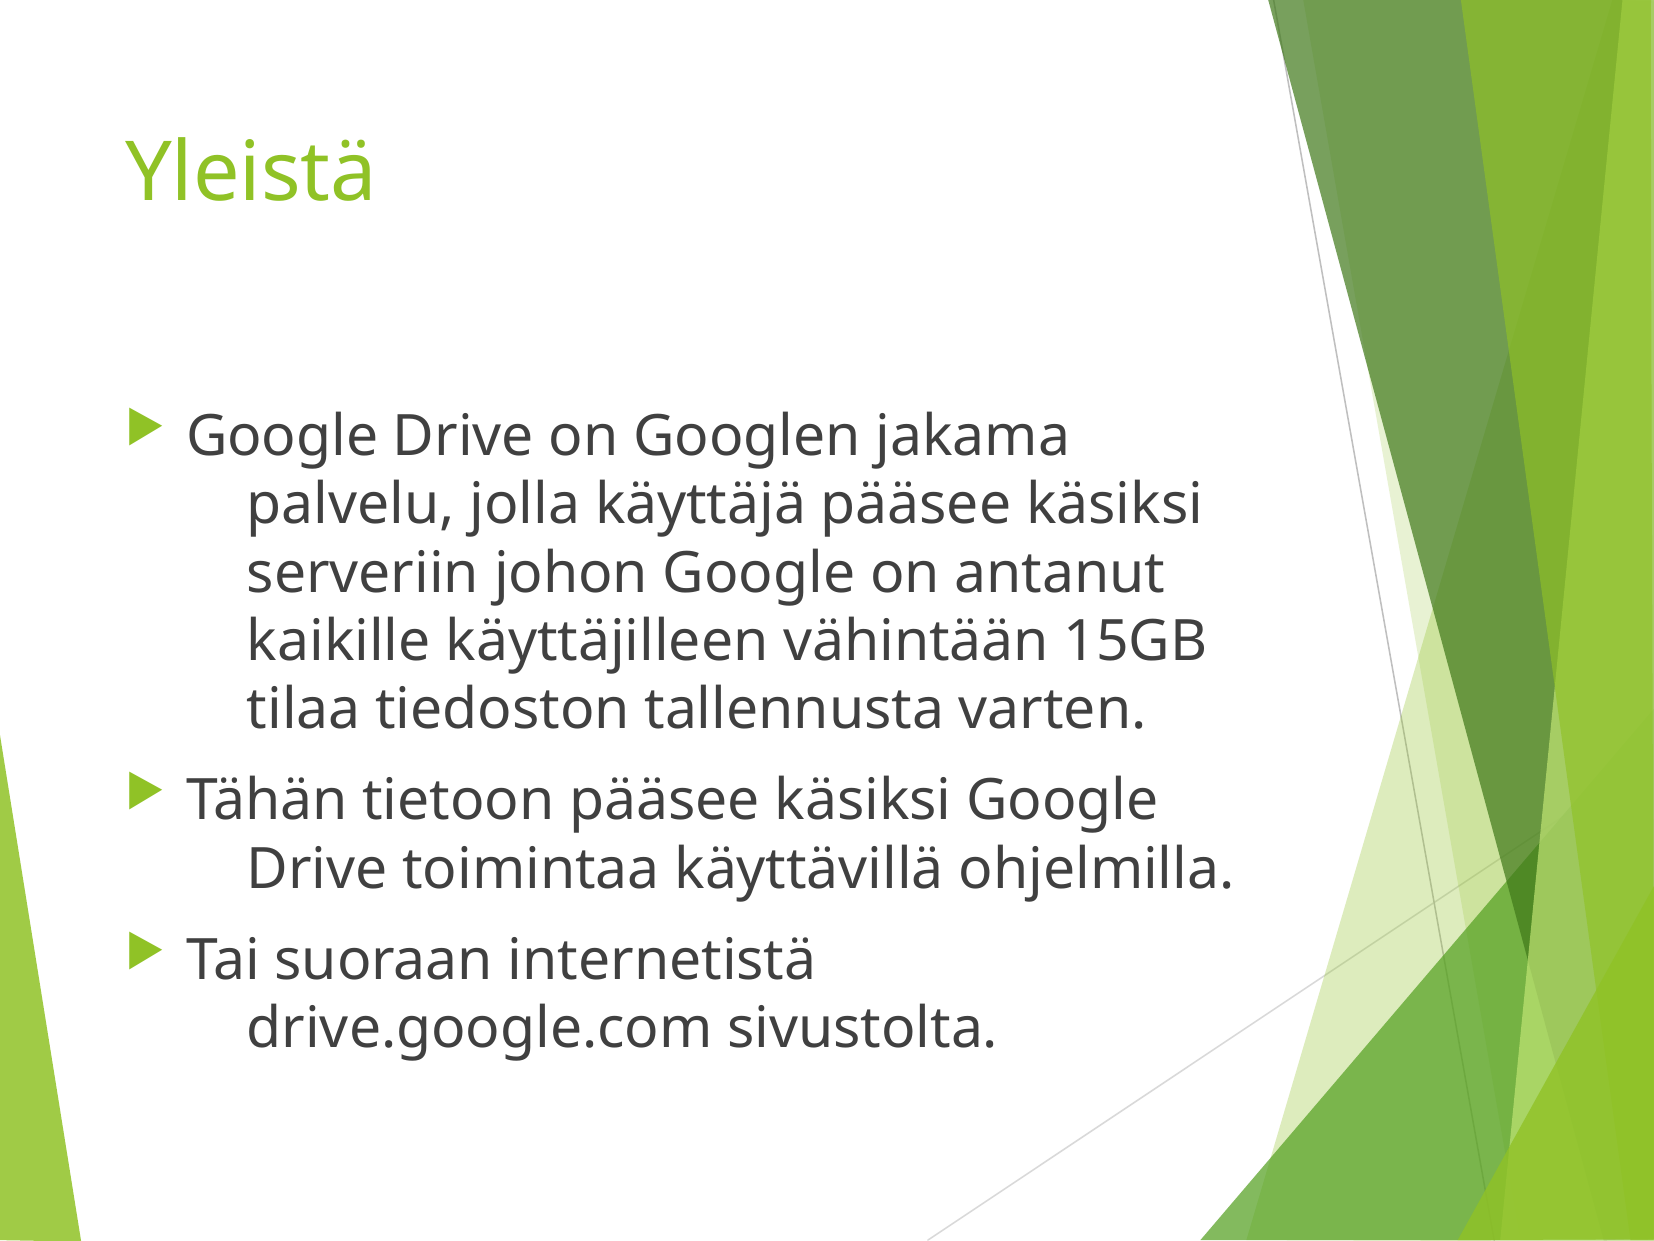

# Yleistä
Google Drive on Googlen jakama palvelu, jolla käyttäjä pääsee käsiksi serveriin johon Google on antanut kaikille käyttäjilleen vähintään 15GB tilaa tiedoston tallennusta varten.
Tähän tietoon pääsee käsiksi Google Drive toimintaa käyttävillä ohjelmilla.
Tai suoraan internetistä drive.google.com sivustolta.